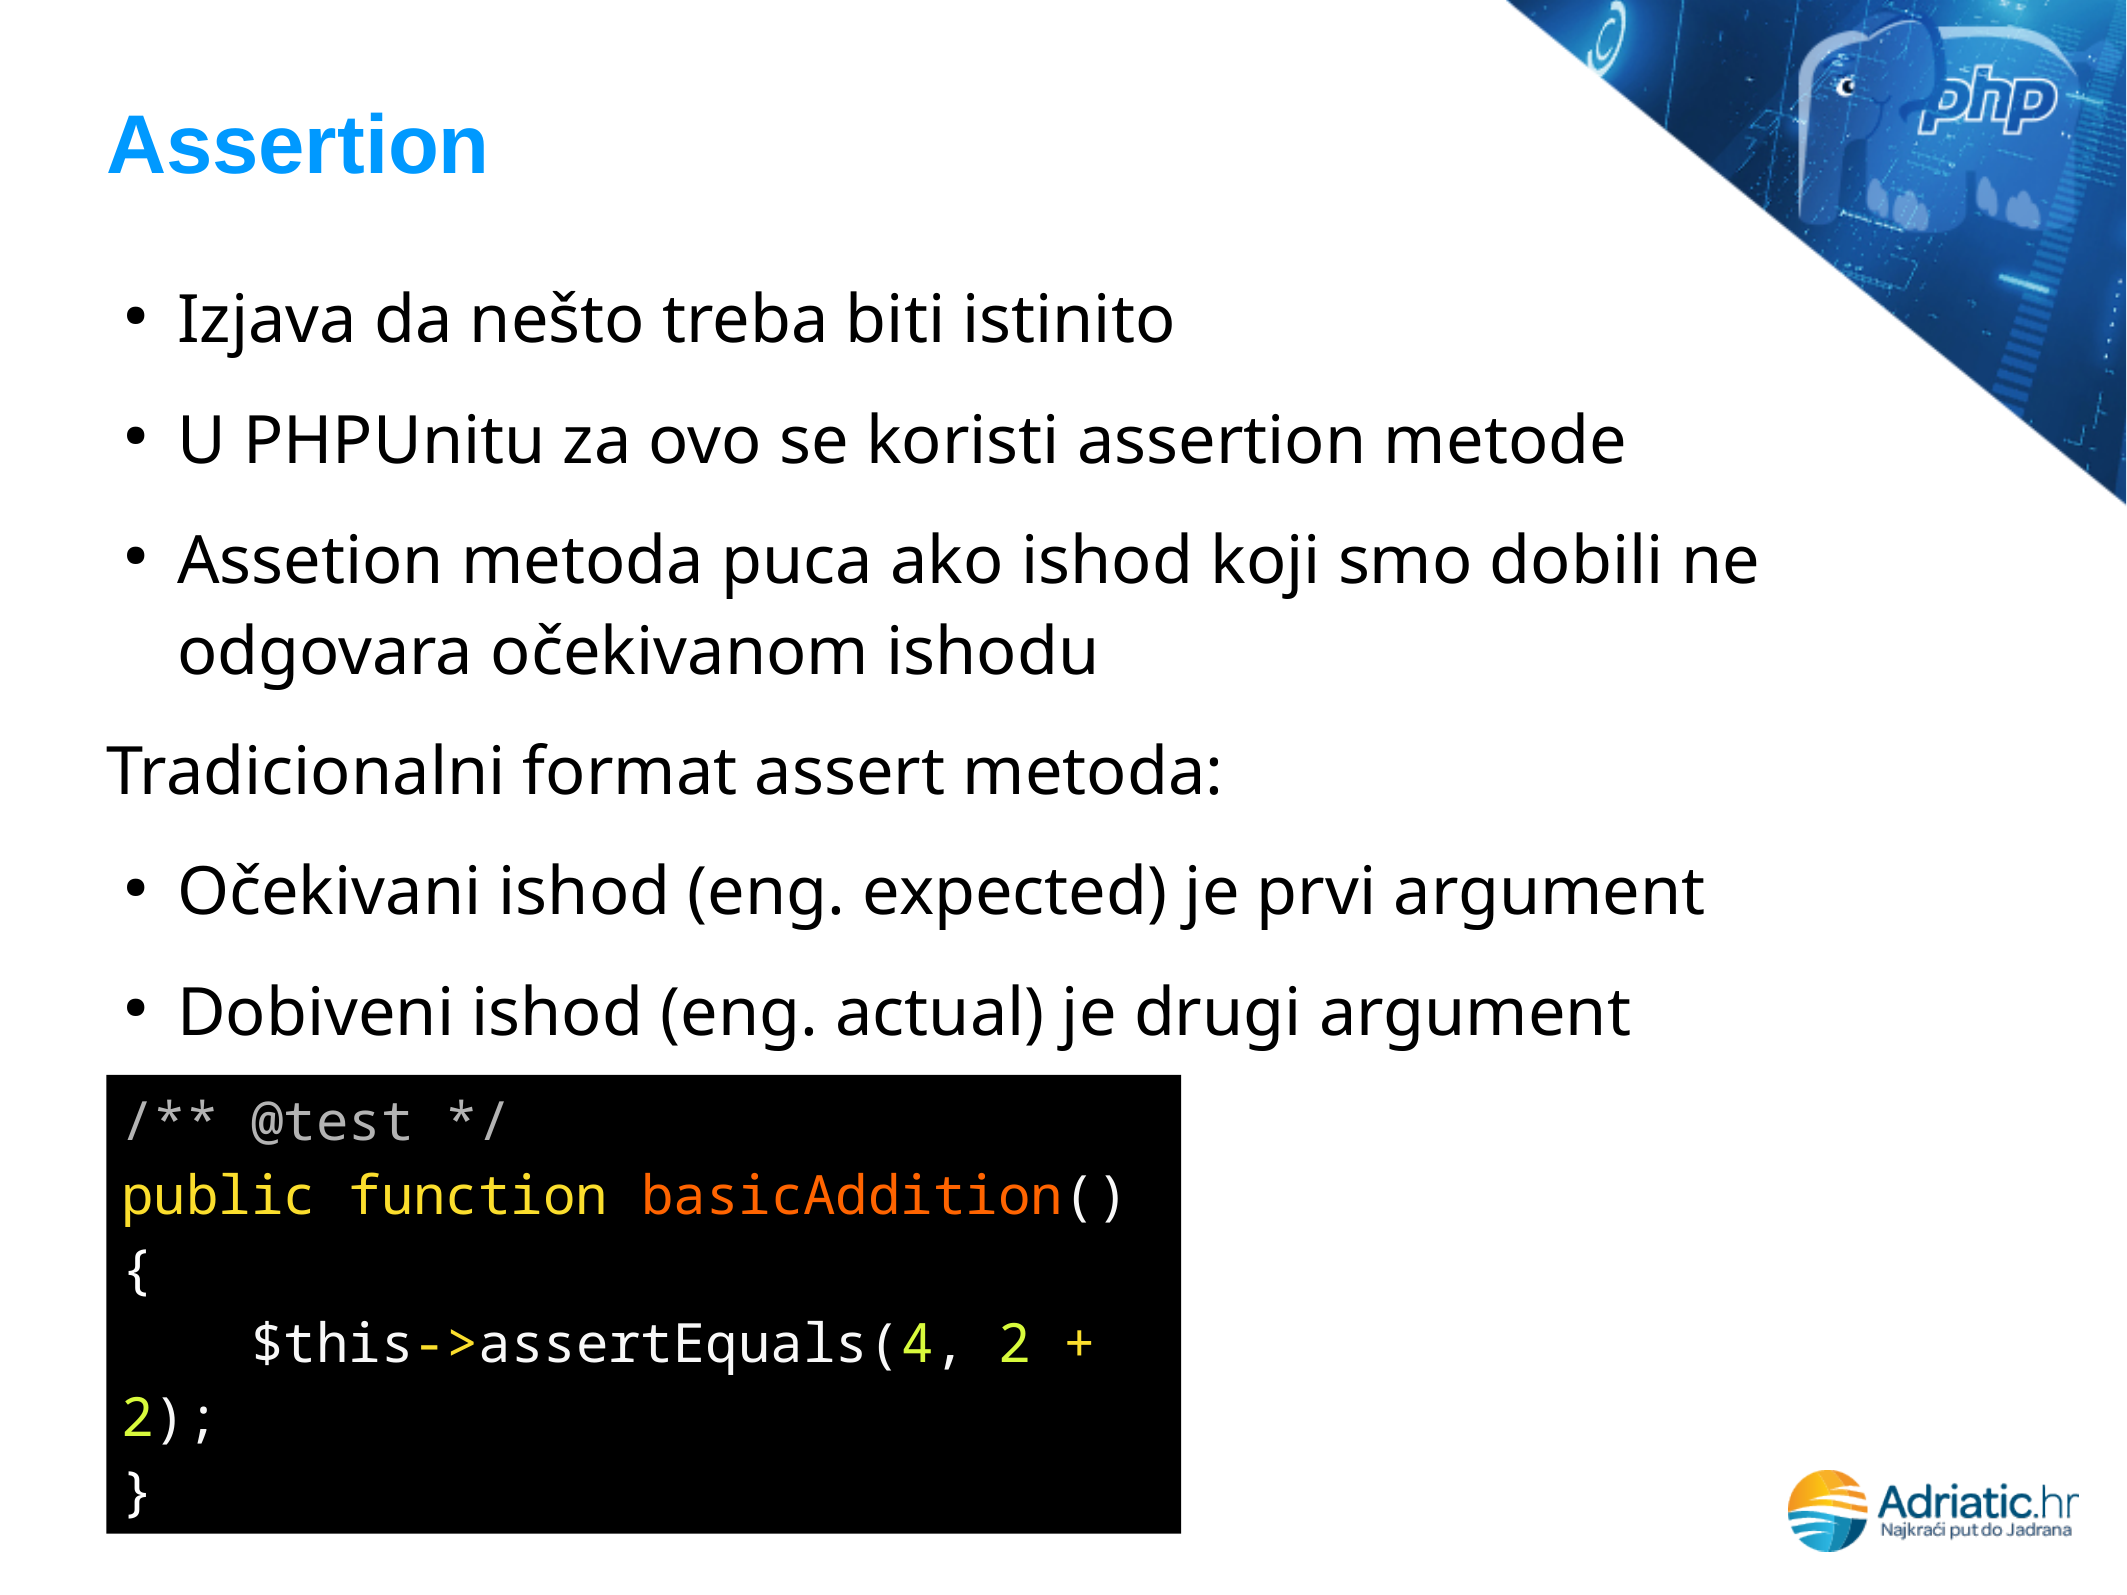

# Assertion
Izjava da nešto treba biti istinito
U PHPUnitu za ovo se koristi assertion metode
Assetion metoda puca ako ishod koji smo dobili ne odgovara očekivanom ishodu
Tradicionalni format assert metoda:
Očekivani ishod (eng. expected) je prvi argument
Dobiveni ishod (eng. actual) je drugi argument
/** @test */
public function basicAddition()
{
 $this->assertEquals(4, 2 + 2);
}